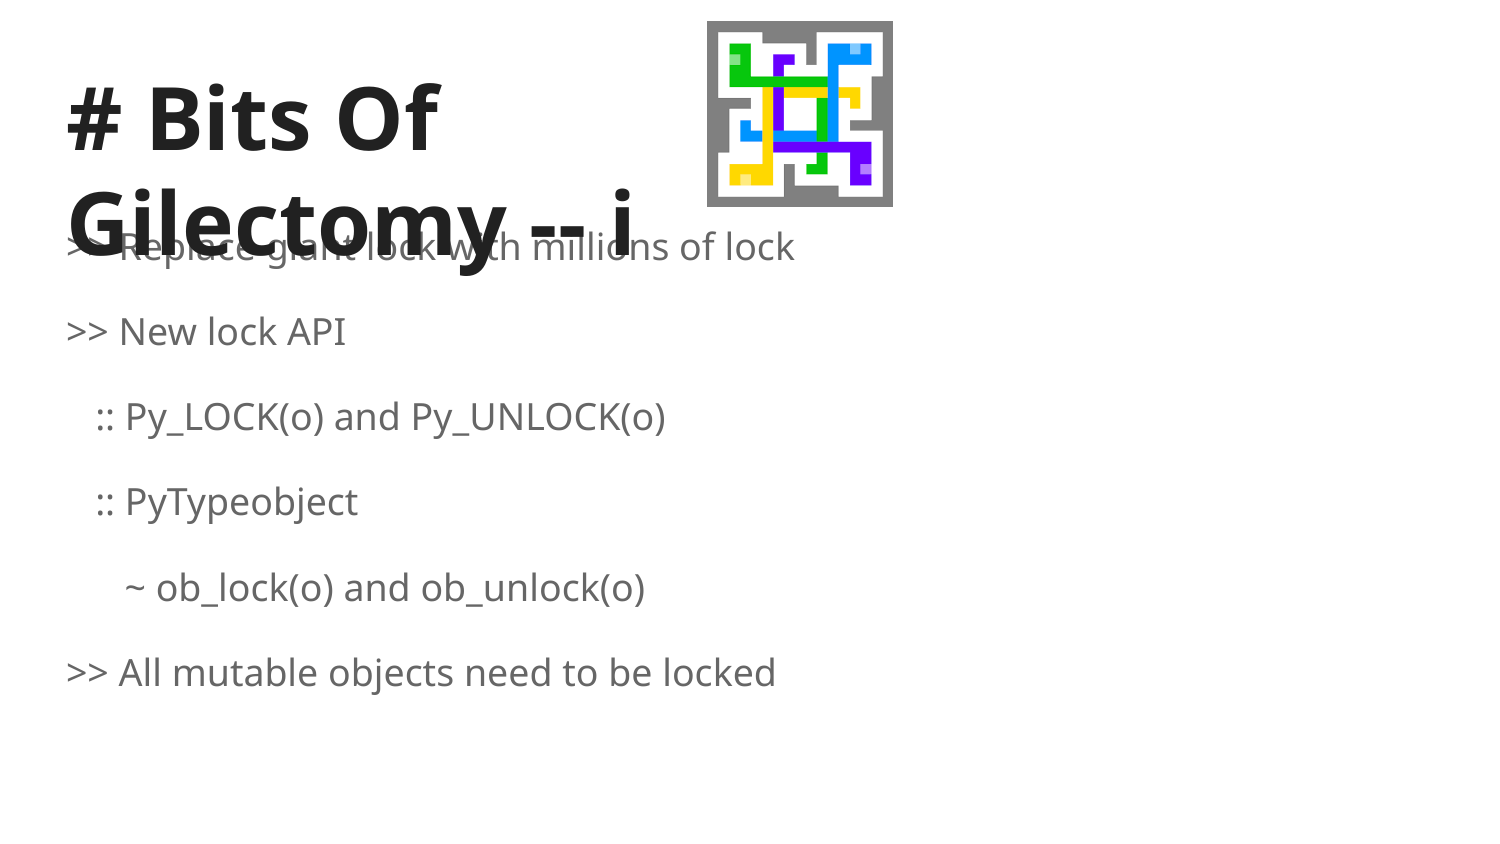

# Bits Of Gilectomy -- i
# >> Replace giant lock with millions of lock
>> New lock API
 :: Py_LOCK(o) and Py_UNLOCK(o)
 :: PyTypeobject
 ~ ob_lock(o) and ob_unlock(o)
>> All mutable objects need to be locked